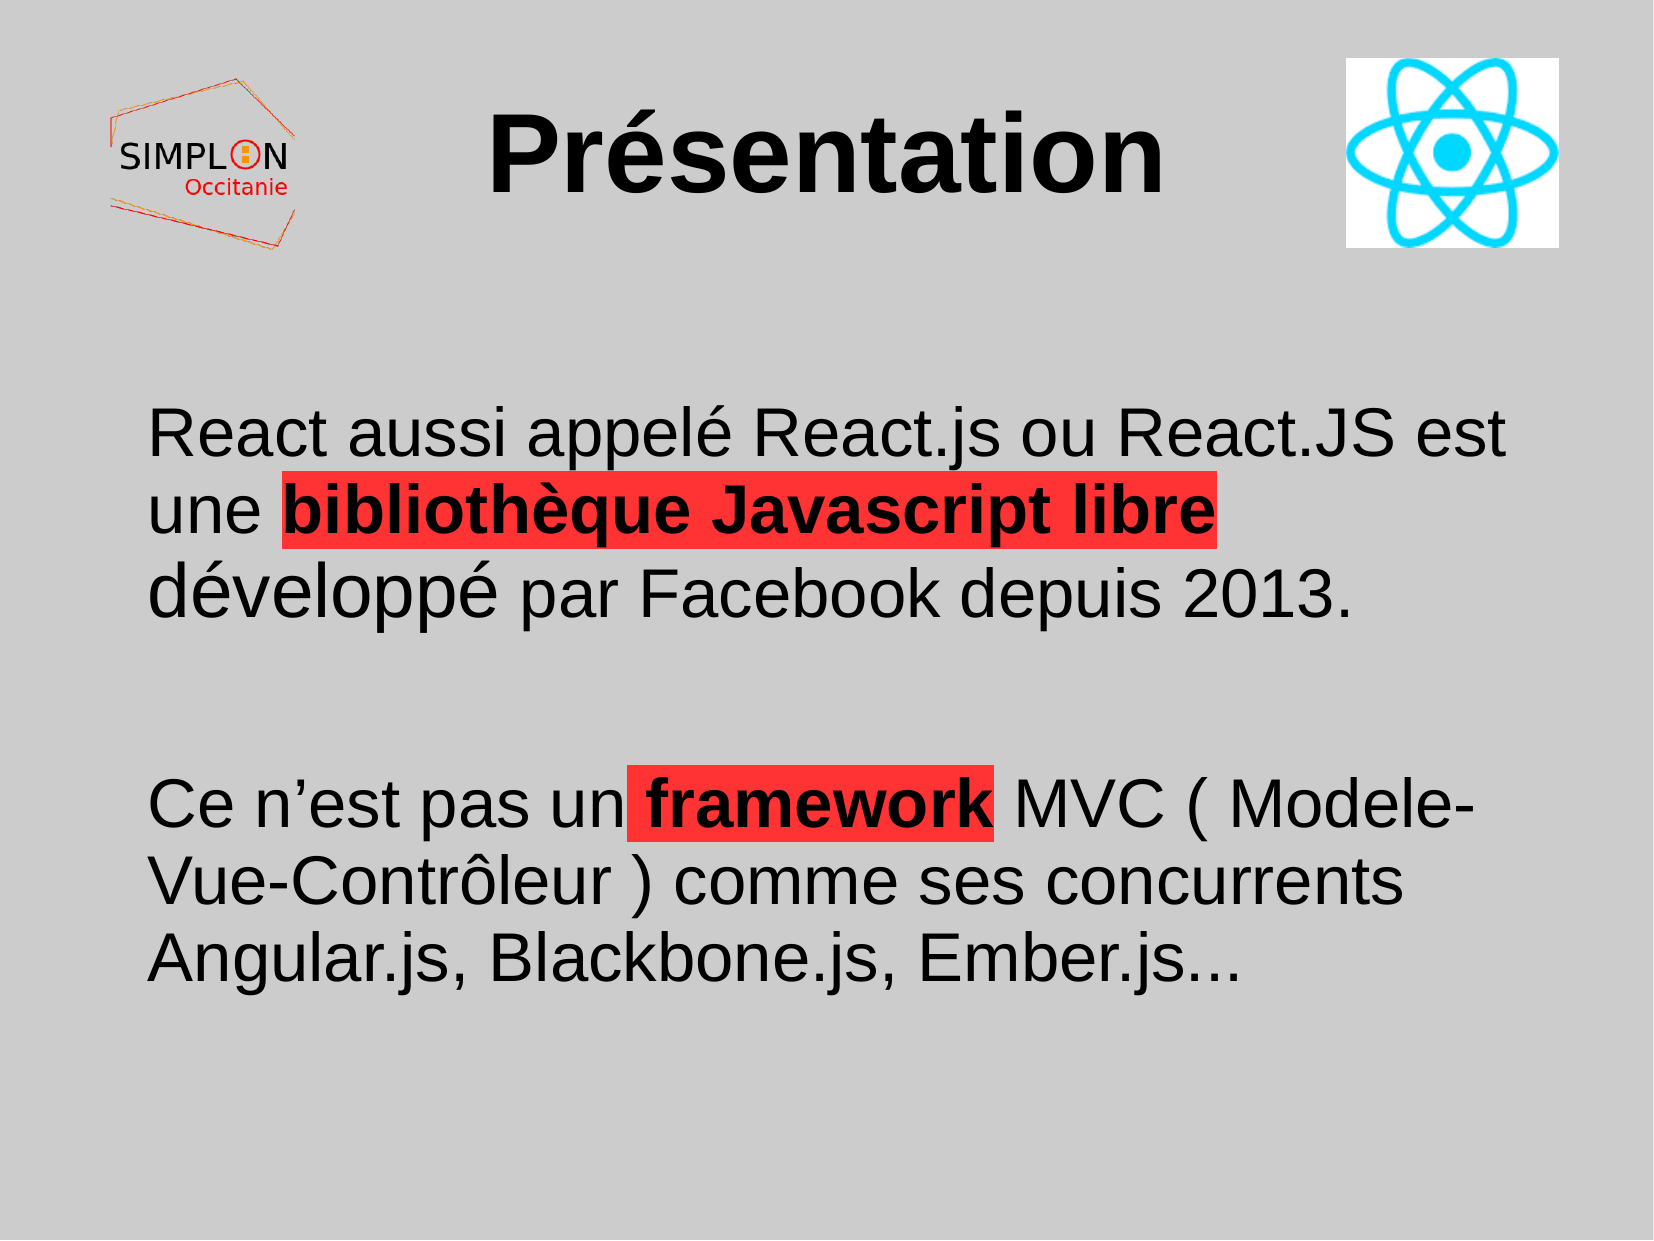

# Présentation
React aussi appelé React.js ou React.JS est une bibliothèque Javascript libre développé par Facebook depuis 2013.
Ce n’est pas un framework MVC ( Modele-Vue-Contrôleur ) comme ses concurrents Angular.js, Blackbone.js, Ember.js...